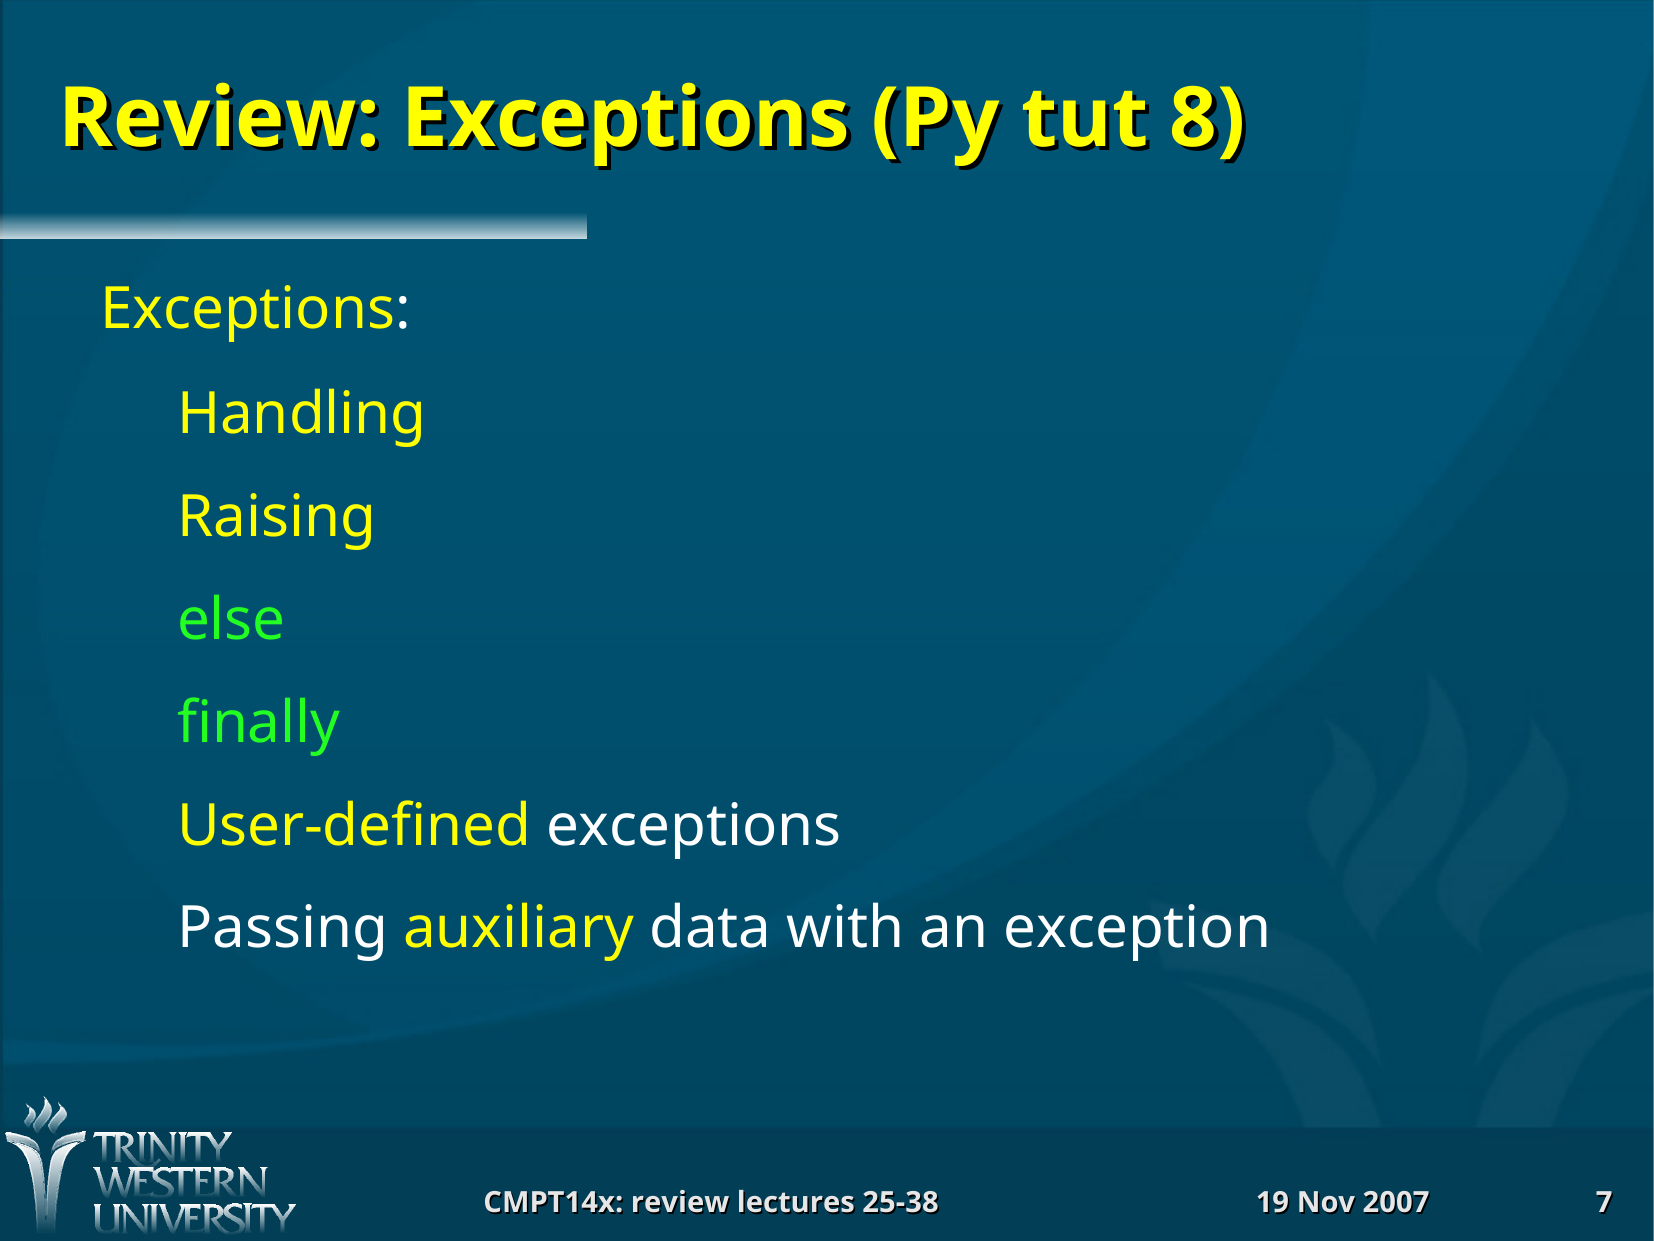

# Review: Exceptions (Py tut 8)
Exceptions:
Handling
Raising
else
finally
User-defined exceptions
Passing auxiliary data with an exception
CMPT14x: review lectures 25-38
19 Nov 2007
7